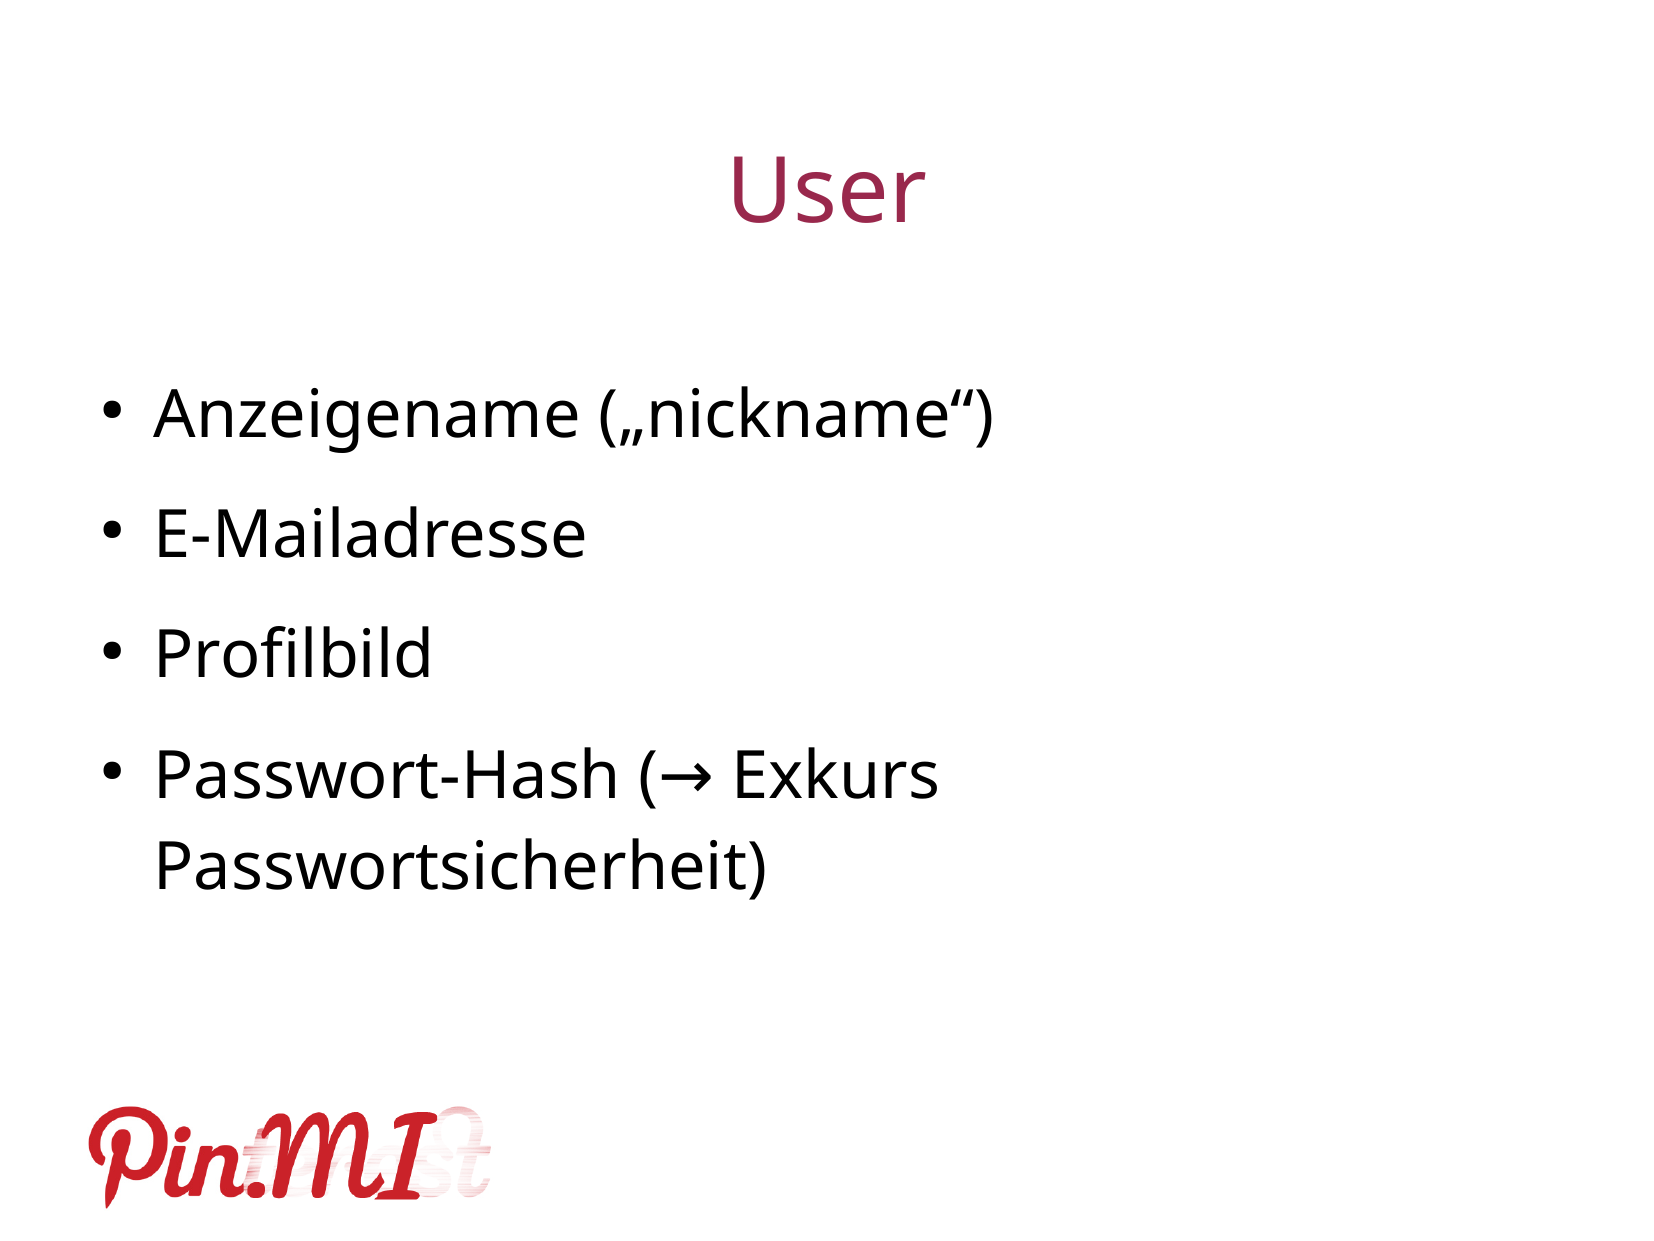

# User
Anzeigename („nickname“)
E-Mailadresse
Profilbild
Passwort-Hash (→ Exkurs Passwortsicherheit)